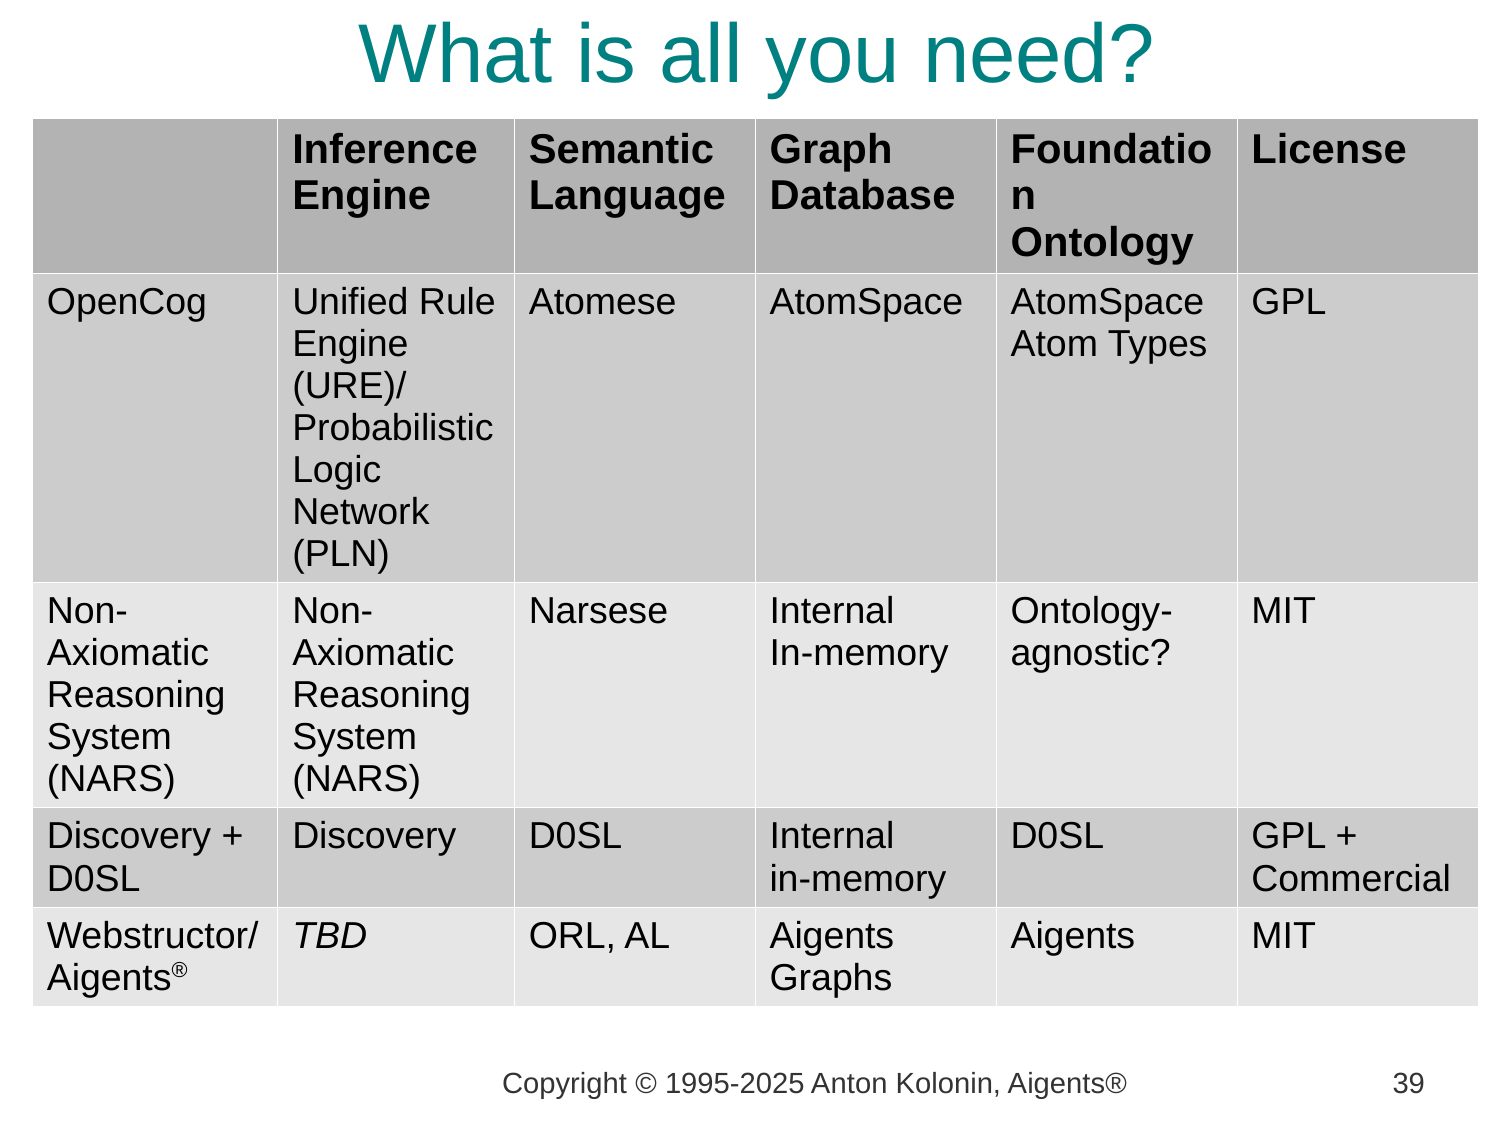

What is all you need?
| | Inference Engine | Semantic Language | Graph Database | Foundation Ontology | License |
| --- | --- | --- | --- | --- | --- |
| OpenCog | Unified Rule Engine (URE)/ Probabilistic Logic Network (PLN) | Atomese | AtomSpace | AtomSpace Atom Types | GPL |
| Non-Axiomatic Reasoning System (NARS) | Non-Axiomatic Reasoning System (NARS) | Narsese | Internal In-memory | Ontology-agnostic? | MIT |
| Discovery + D0SL | Discovery | D0SL | Internal in-memory | D0SL | GPL + Commercial |
| Webstructor/Aigents® | TBD | ORL, AL | Aigents Graphs | Aigents | MIT |
Copyright © 1995-2025 Anton Kolonin, Aigents®
39